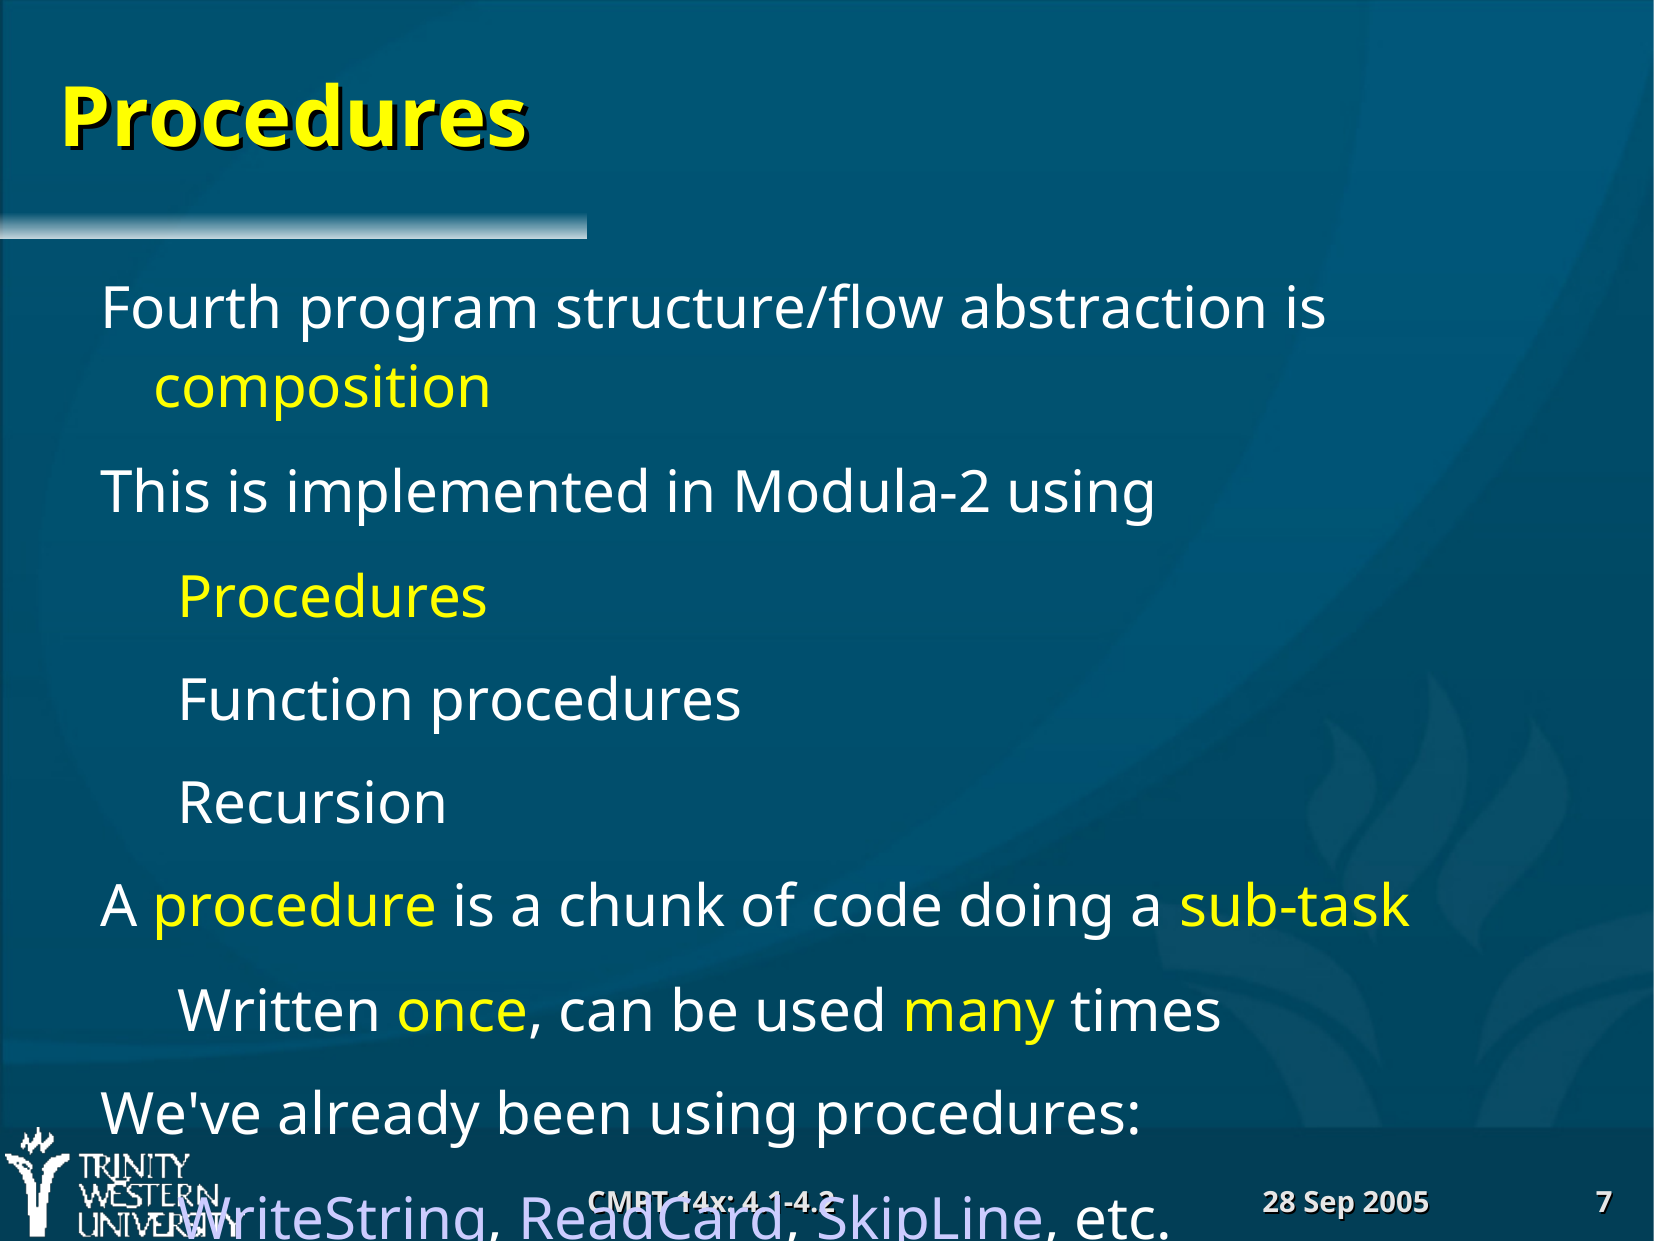

# Procedures
Fourth program structure/flow abstraction is composition
This is implemented in Modula-2 using
Procedures
Function procedures
Recursion
A procedure is a chunk of code doing a sub-task
Written once, can be used many times
We've already been using procedures:
WriteString, ReadCard, SkipLine, etc.
CMPT 14x: 4.1-4.2
28 Sep 2005
7